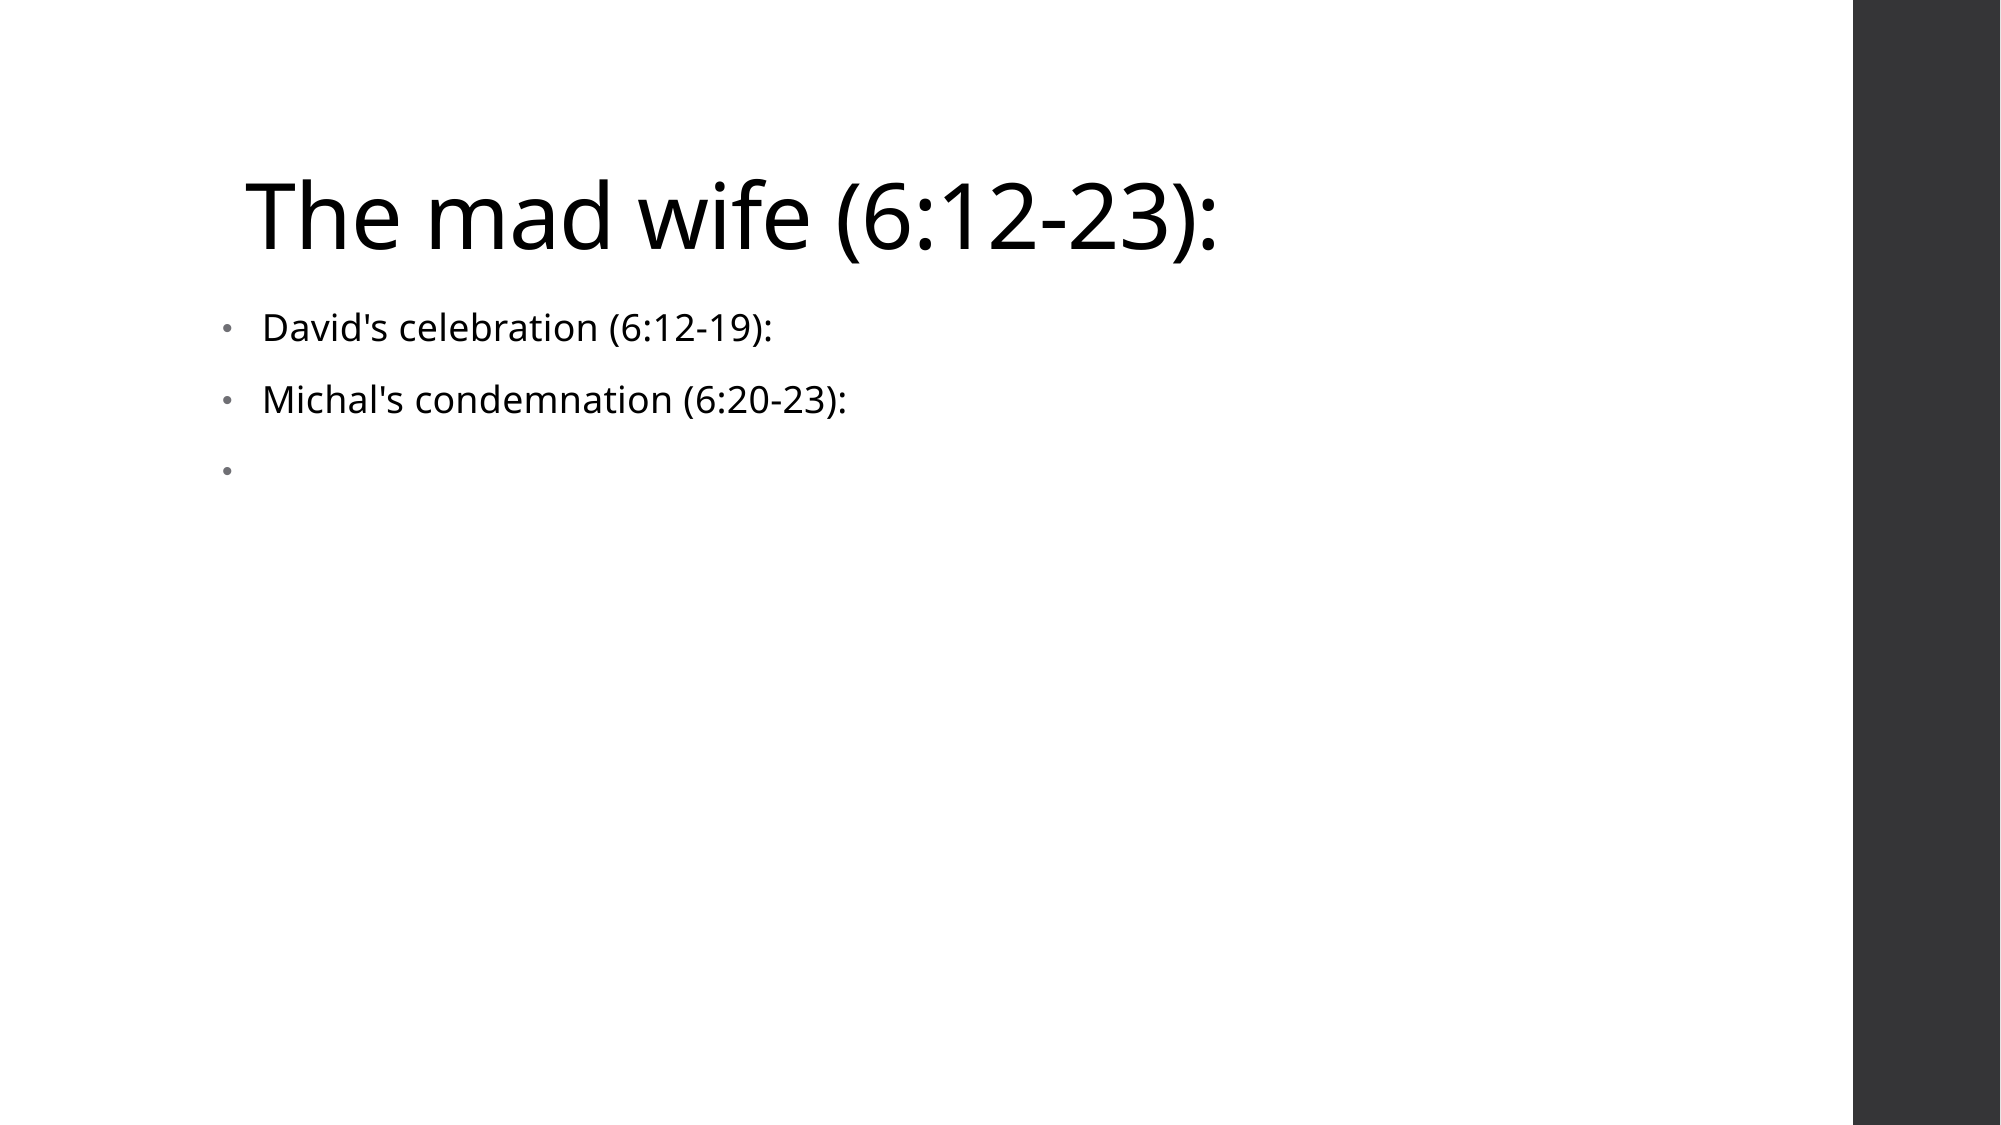

# The mad wife (6:12-23):
 David's celebration (6:12-19):
 Michal's condemnation (6:20-23):